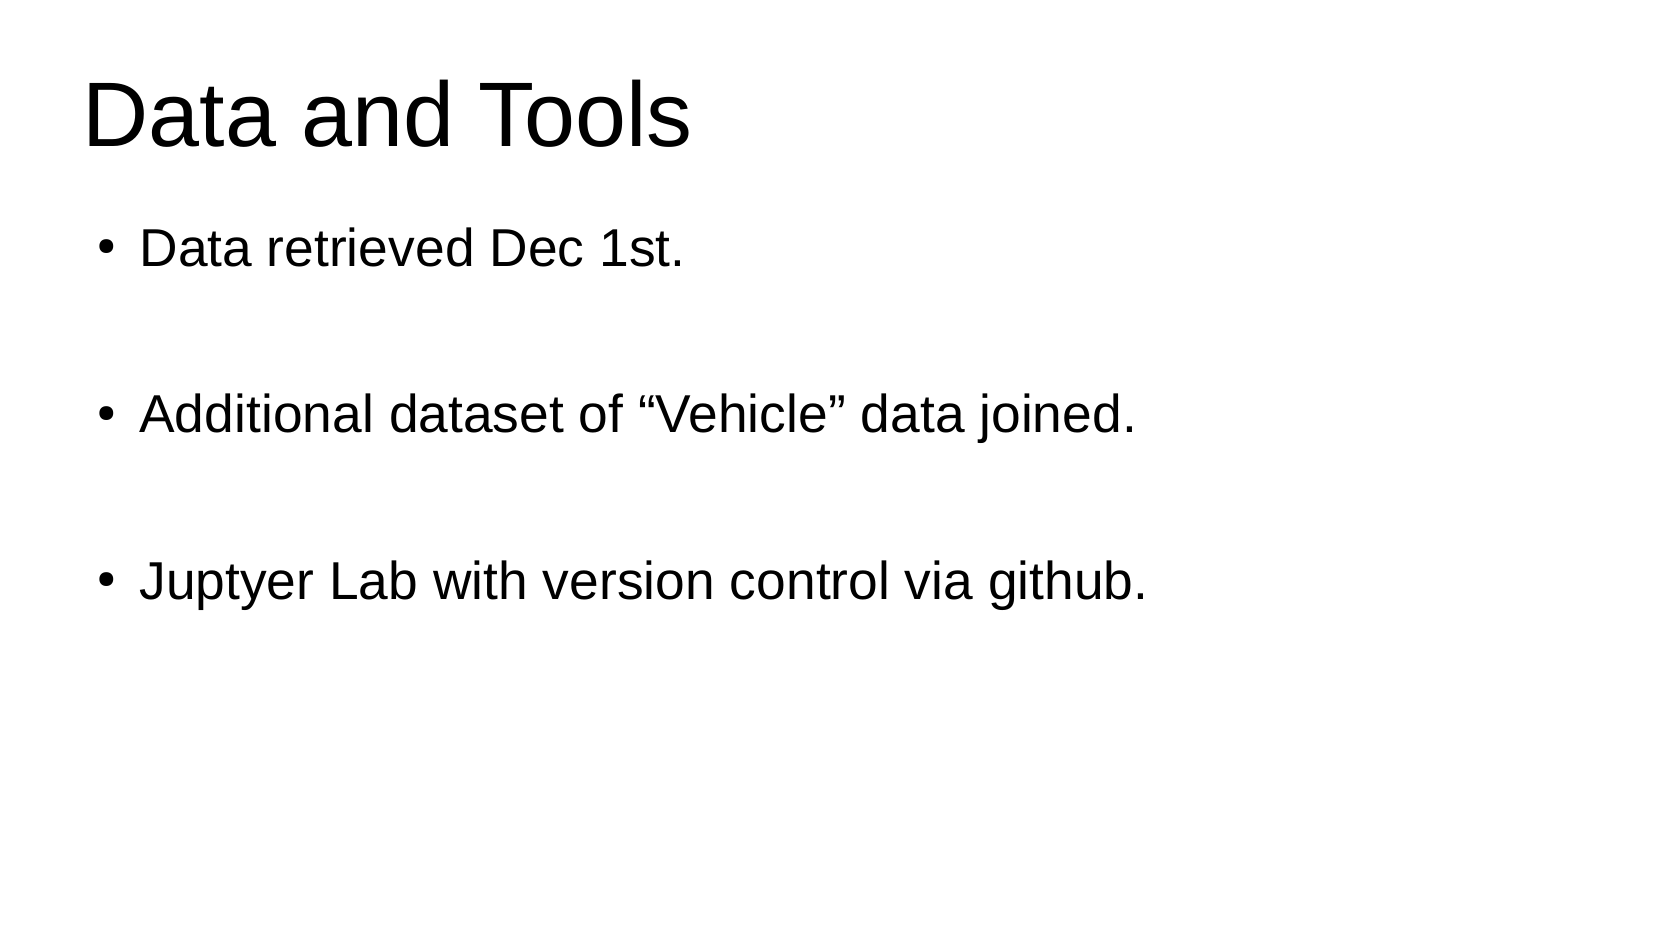

# Data and Tools
Data retrieved Dec 1st.
Additional dataset of “Vehicle” data joined.
Juptyer Lab with version control via github.